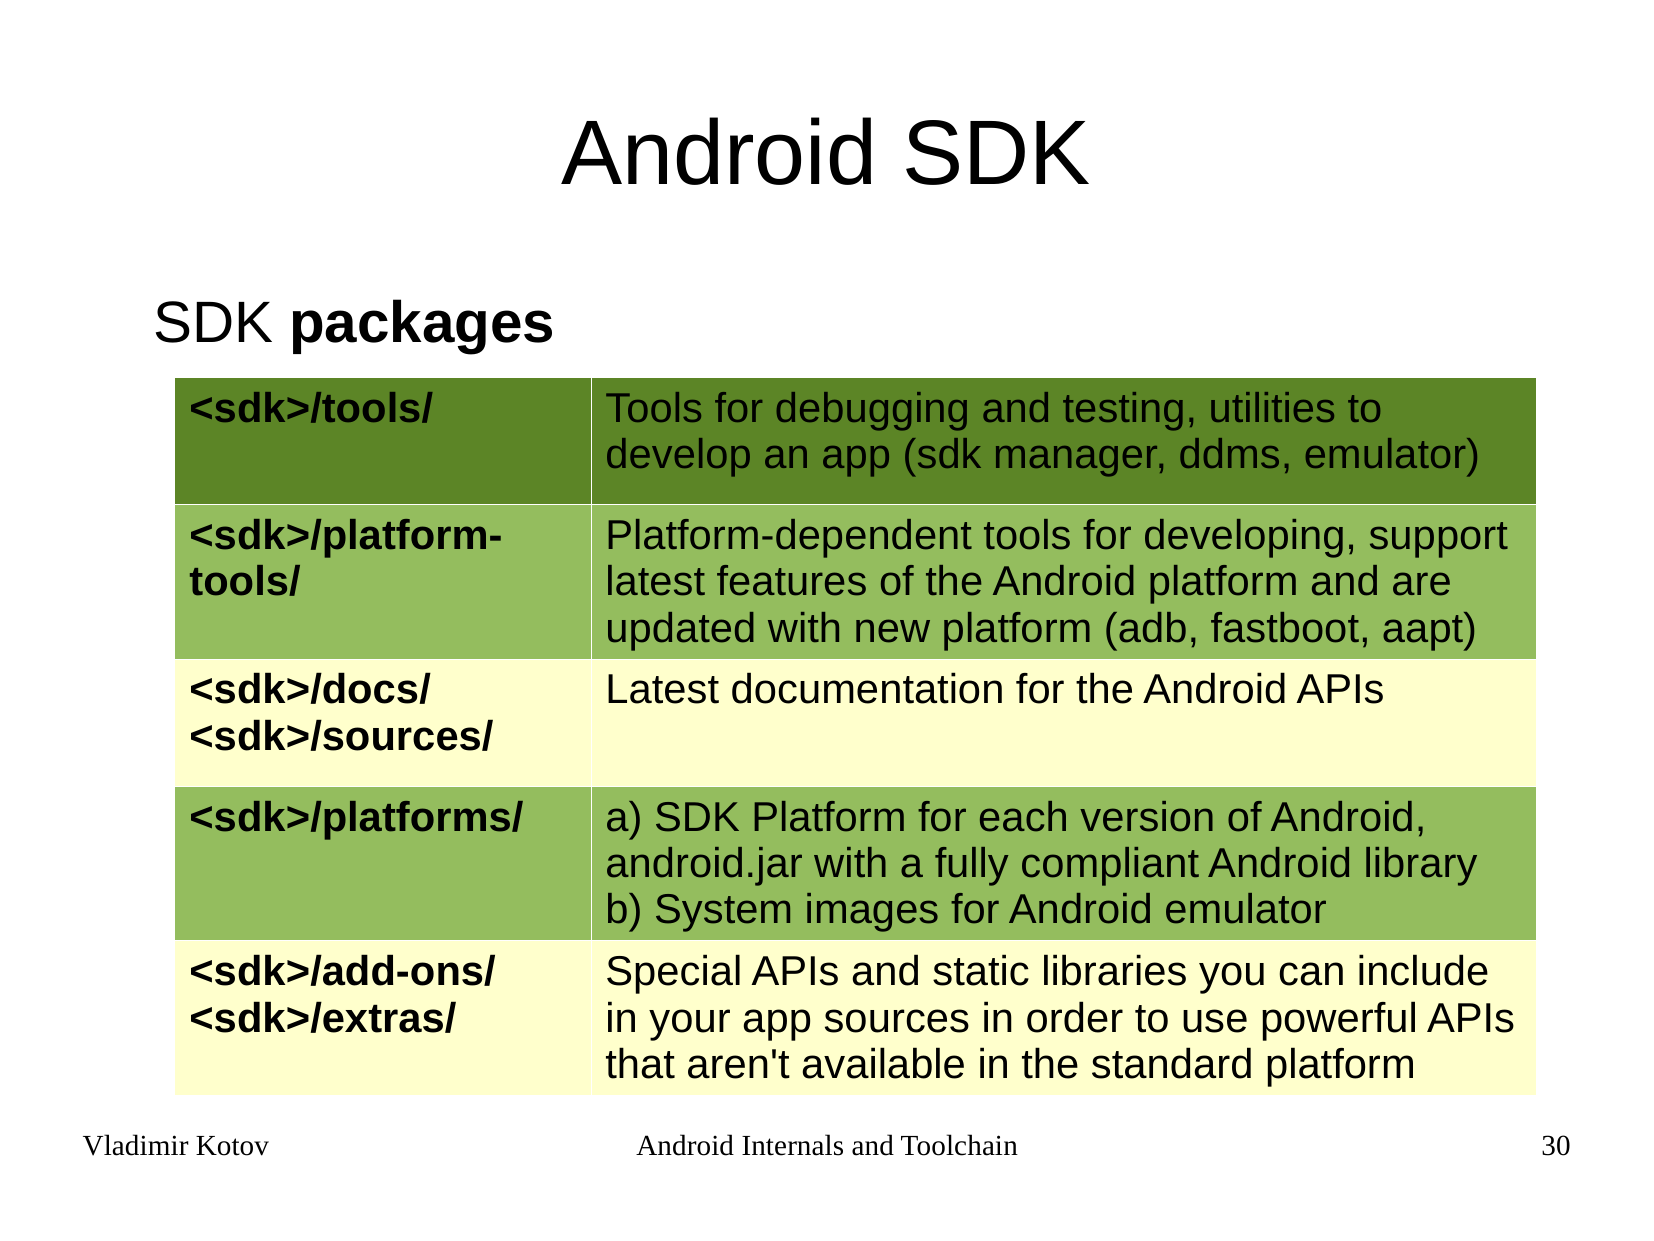

# Android SDK
SDK packages
| <sdk>/tools/ | Tools for debugging and testing, utilities to develop an app (sdk manager, ddms, emulator) |
| --- | --- |
| <sdk>/platform-tools/ | Platform-dependent tools for developing, support latest features of the Android platform and are updated with new platform (adb, fastboot, aapt) |
| <sdk>/docs/ <sdk>/sources/ | Latest documentation for the Android APIs |
| <sdk>/platforms/ | a) SDK Platform for each version of Android, android.jar with a fully compliant Android library b) System images for Android emulator |
| <sdk>/add-ons/ <sdk>/extras/ | Special APIs and static libraries you can include in your app sources in order to use powerful APIs that aren't available in the standard platform |
Vladimir Kotov
Android Internals and Toolchain
30